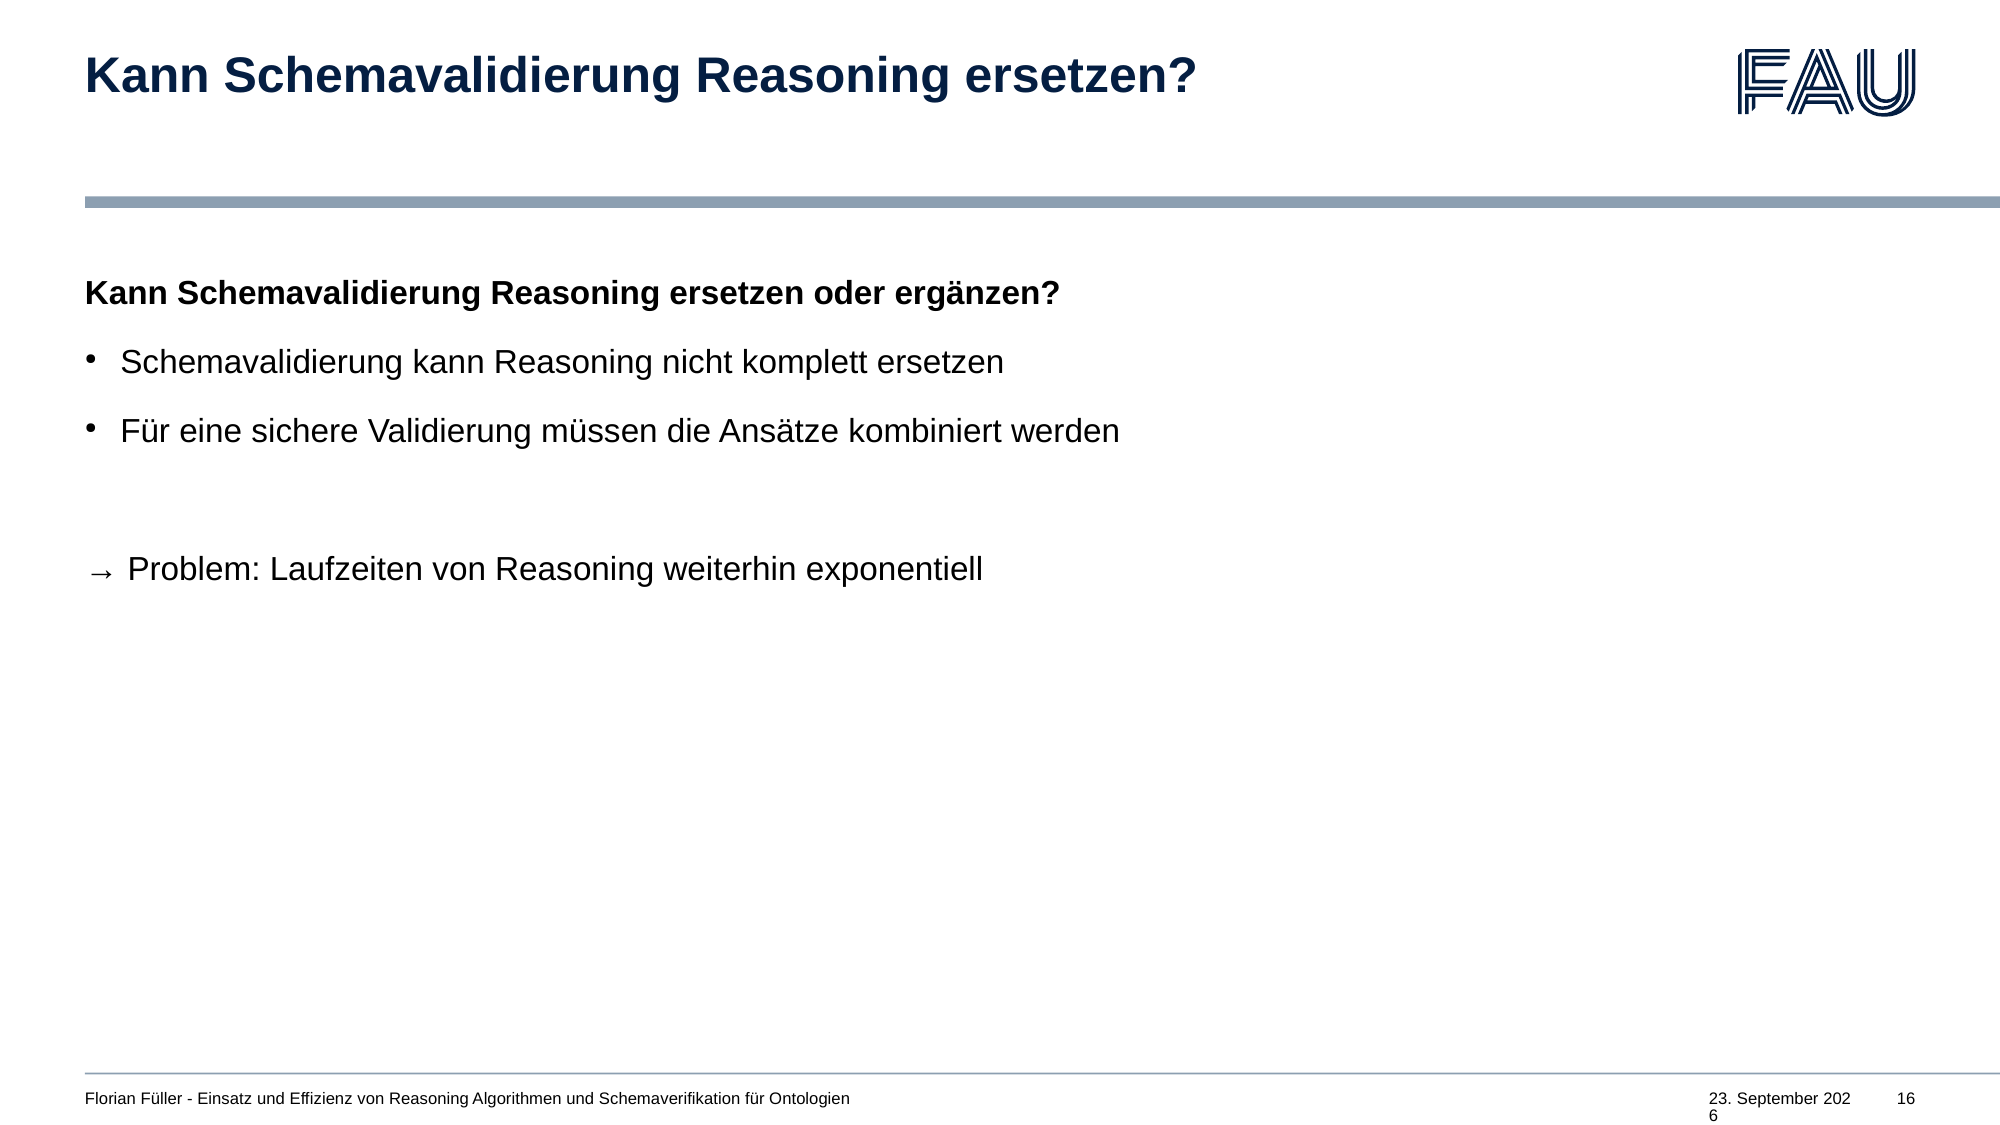

Kann Schemavalidierung Reasoning ersetzen?
# Kann Schemavalidierung Reasoning ersetzen oder ergänzen?
Schemavalidierung kann Reasoning nicht komplett ersetzen
Für eine sichere Validierung müssen die Ansätze kombiniert werden
→ Problem: Laufzeiten von Reasoning weiterhin exponentiell
Florian Füller - Einsatz und Effizienz von Reasoning Algorithmen und Schemaverifikation für Ontologien